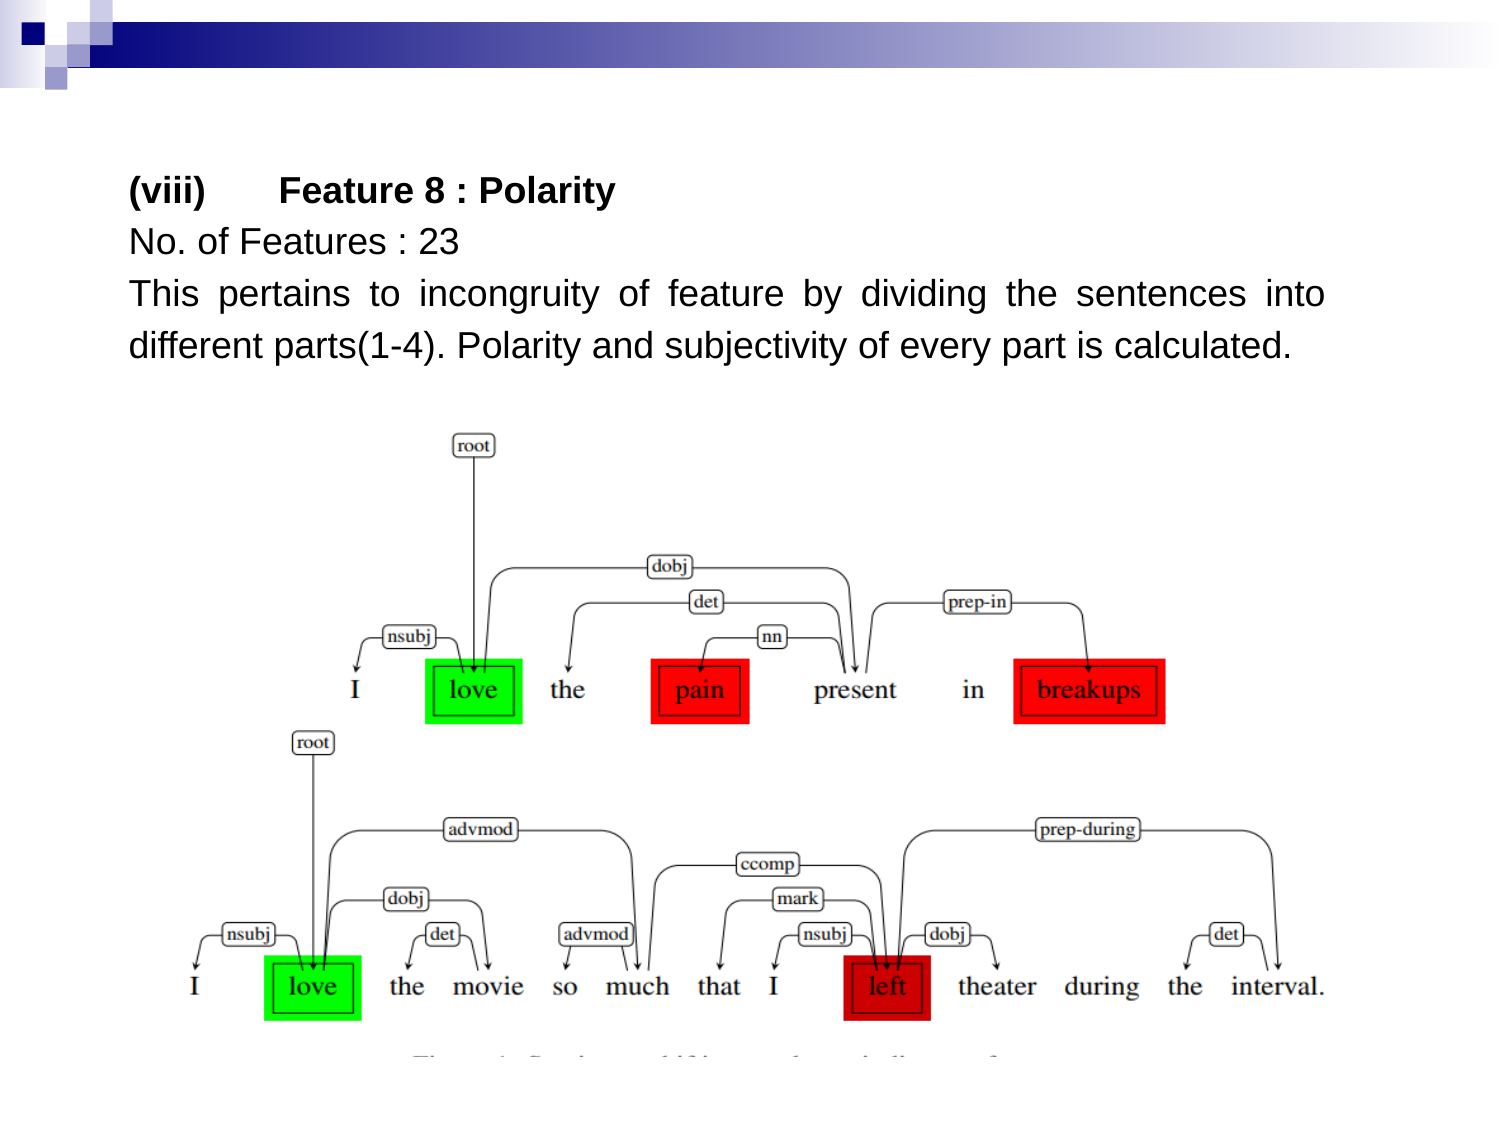

(viii)	Feature 8 : Polarity
No. of Features : 23
This pertains to incongruity of feature by dividing the sentences into different parts(1-4). Polarity and subjectivity of every part is calculated.